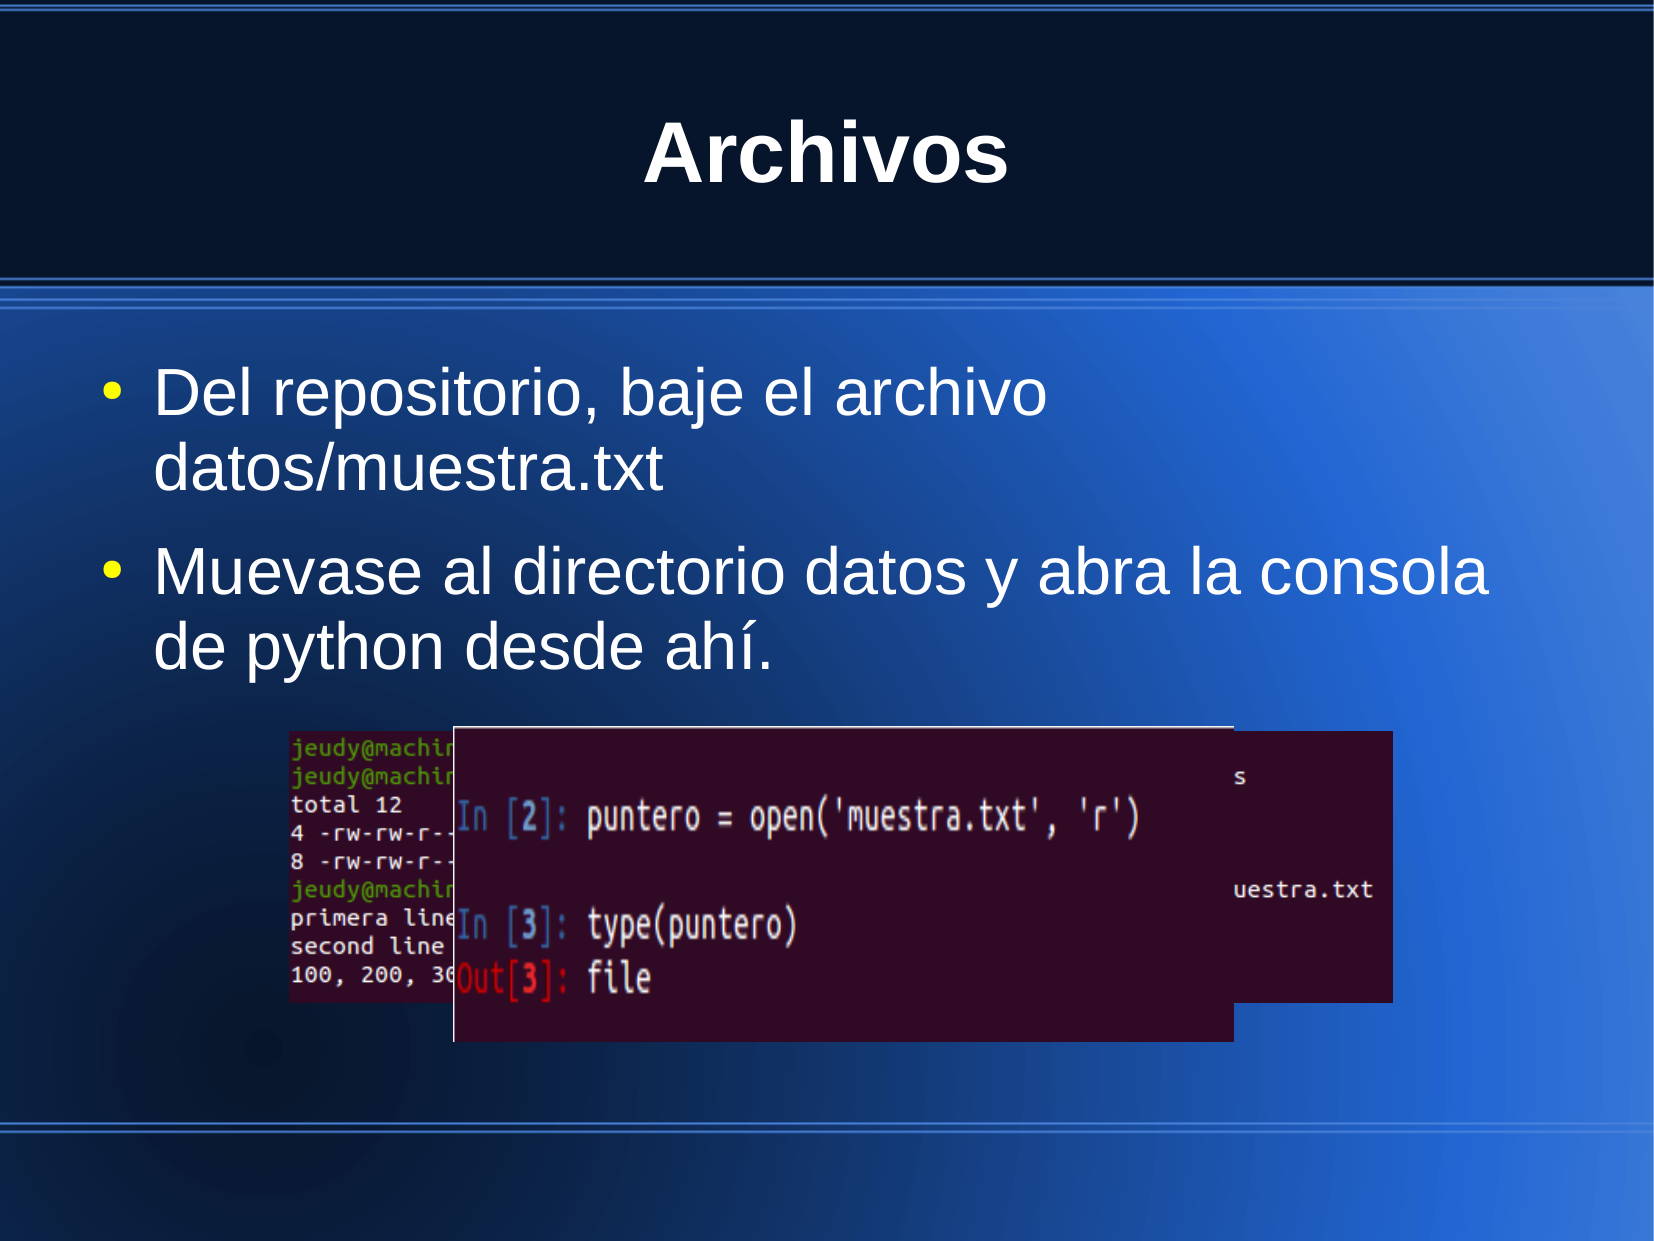

# Archivos
Del repositorio, baje el archivo datos/muestra.txt
Muevase al directorio datos y abra la consola de python desde ahí.